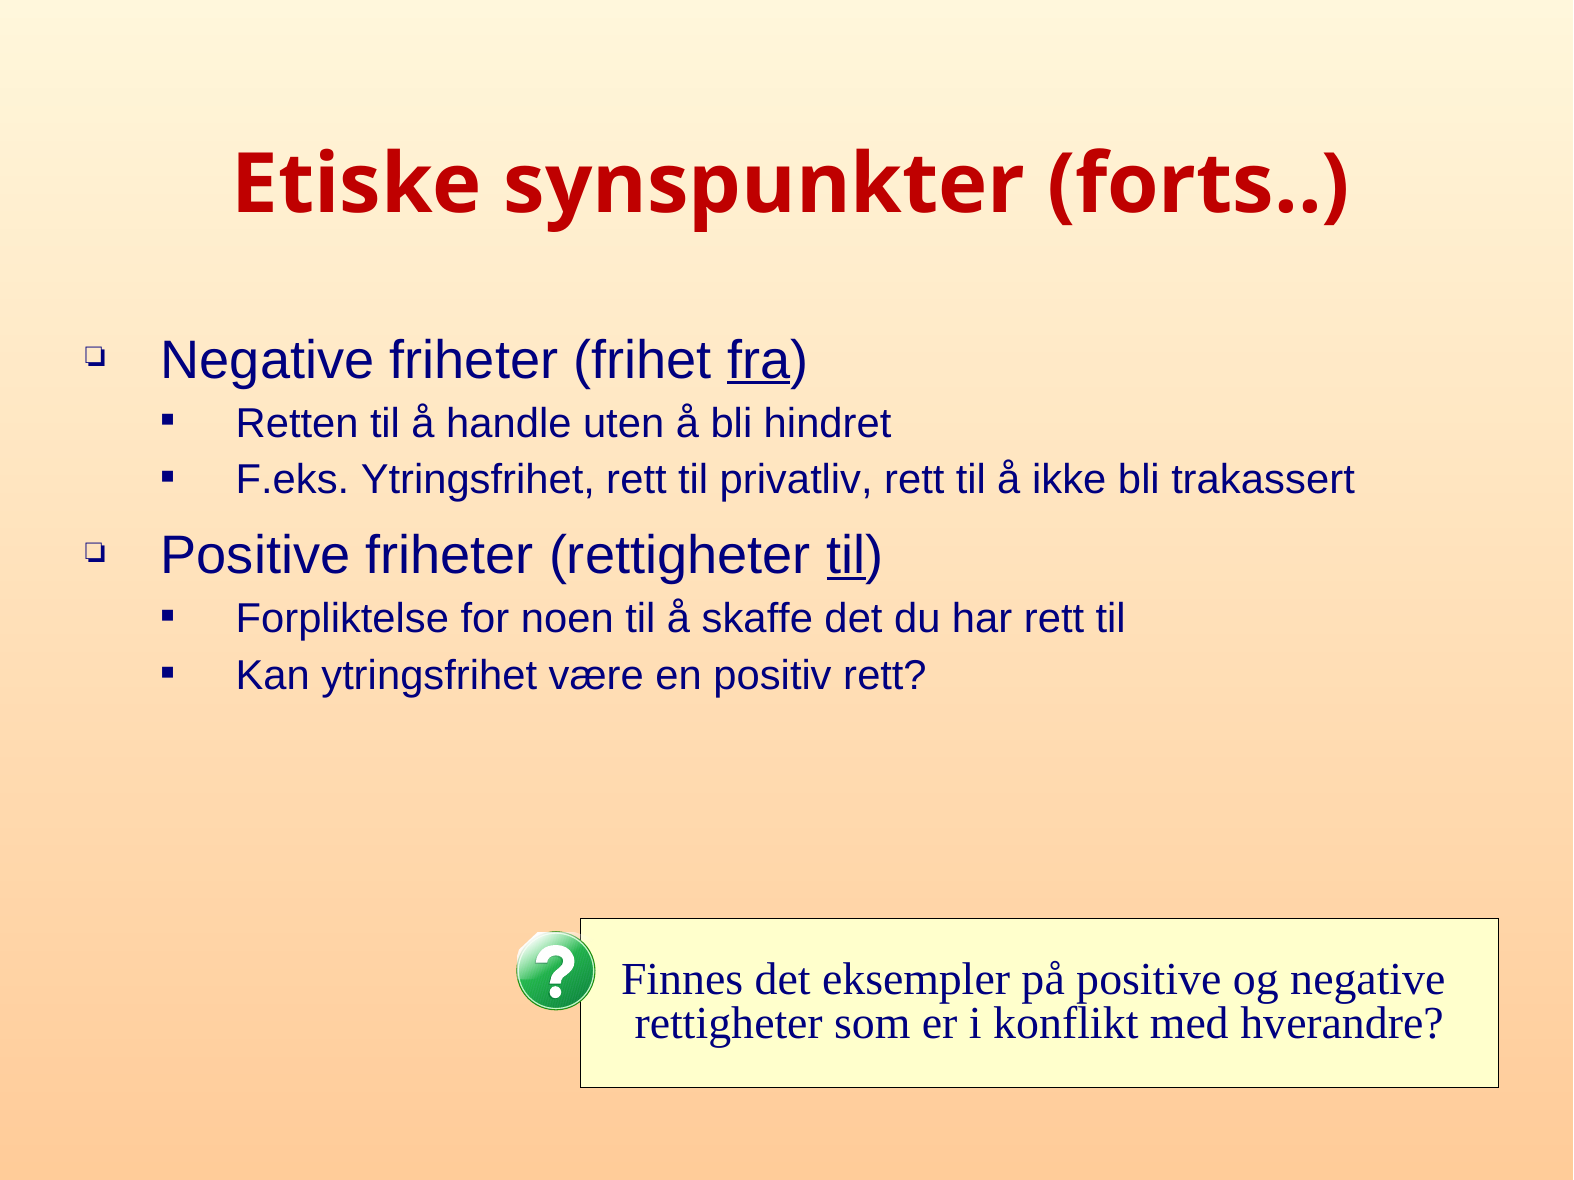

# Etiske synspunkter (forts..)
Negative friheter (frihet fra)
Retten til å handle uten å bli hindret
F.eks. Ytringsfrihet, rett til privatliv, rett til å ikke bli trakassert
Positive friheter (rettigheter til)
Forpliktelse for noen til å skaffe det du har rett til
Kan ytringsfrihet være en positiv rett?
Finnes det eksempler på positive og negative
rettigheter som er i konflikt med hverandre?